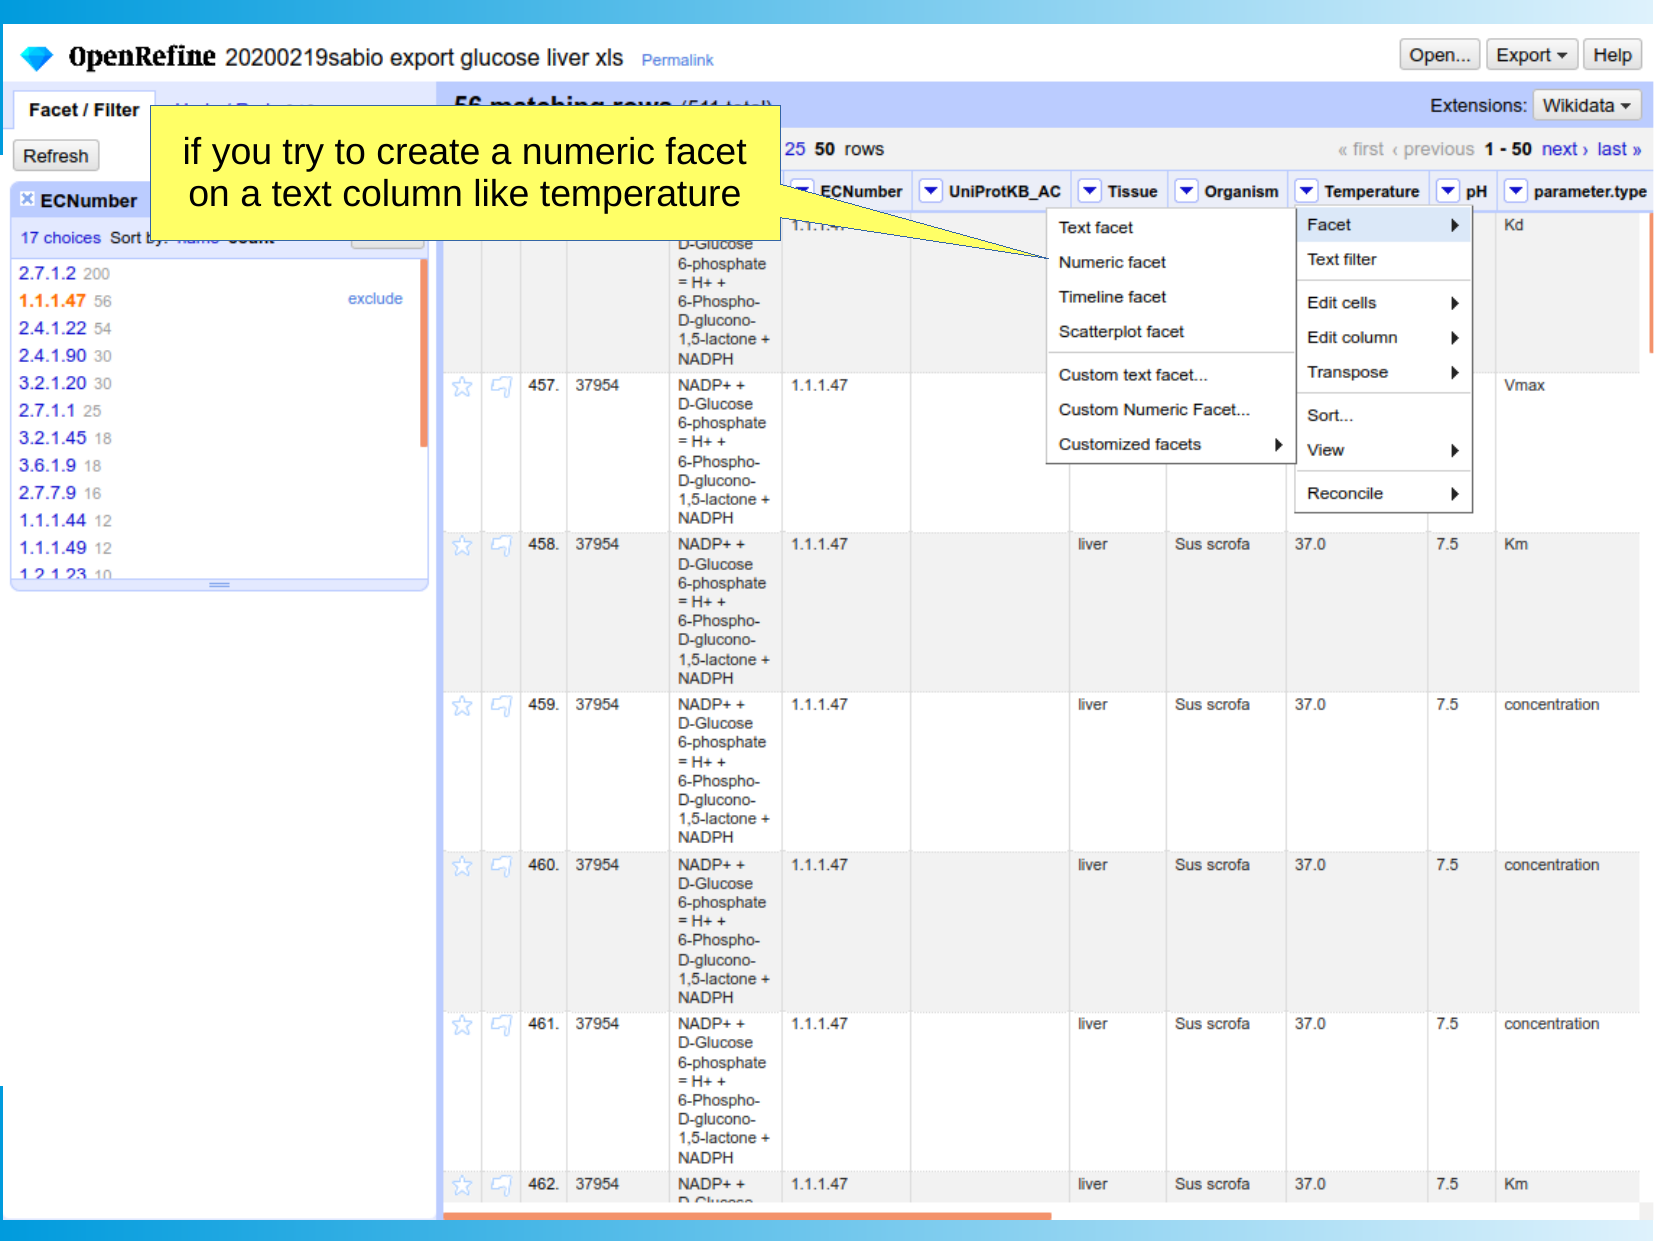

#
if you try to create a numeric facet
on a text column like temperature